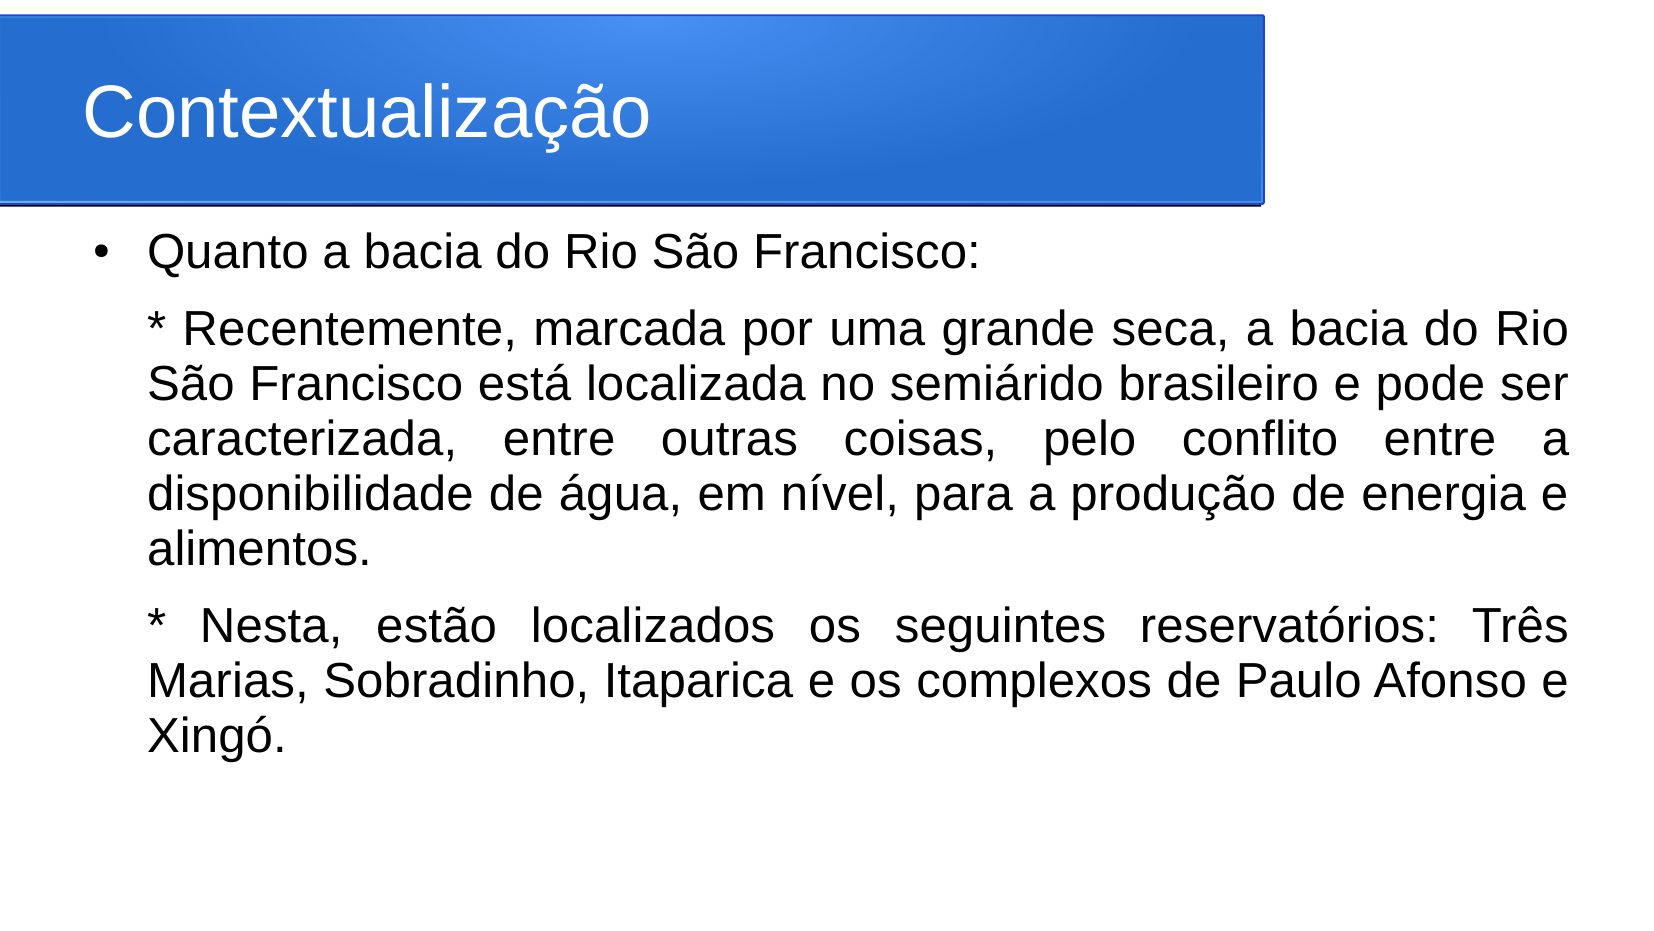

# Contextualização
Quanto a bacia do Rio São Francisco:
* Recentemente, marcada por uma grande seca, a bacia do Rio São Francisco está localizada no semiárido brasileiro e pode ser caracterizada, entre outras coisas, pelo conflito entre a disponibilidade de água, em nível, para a produção de energia e alimentos.
* Nesta, estão localizados os seguintes reservatórios: Três Marias, Sobradinho, Itaparica e os complexos de Paulo Afonso e Xingó.